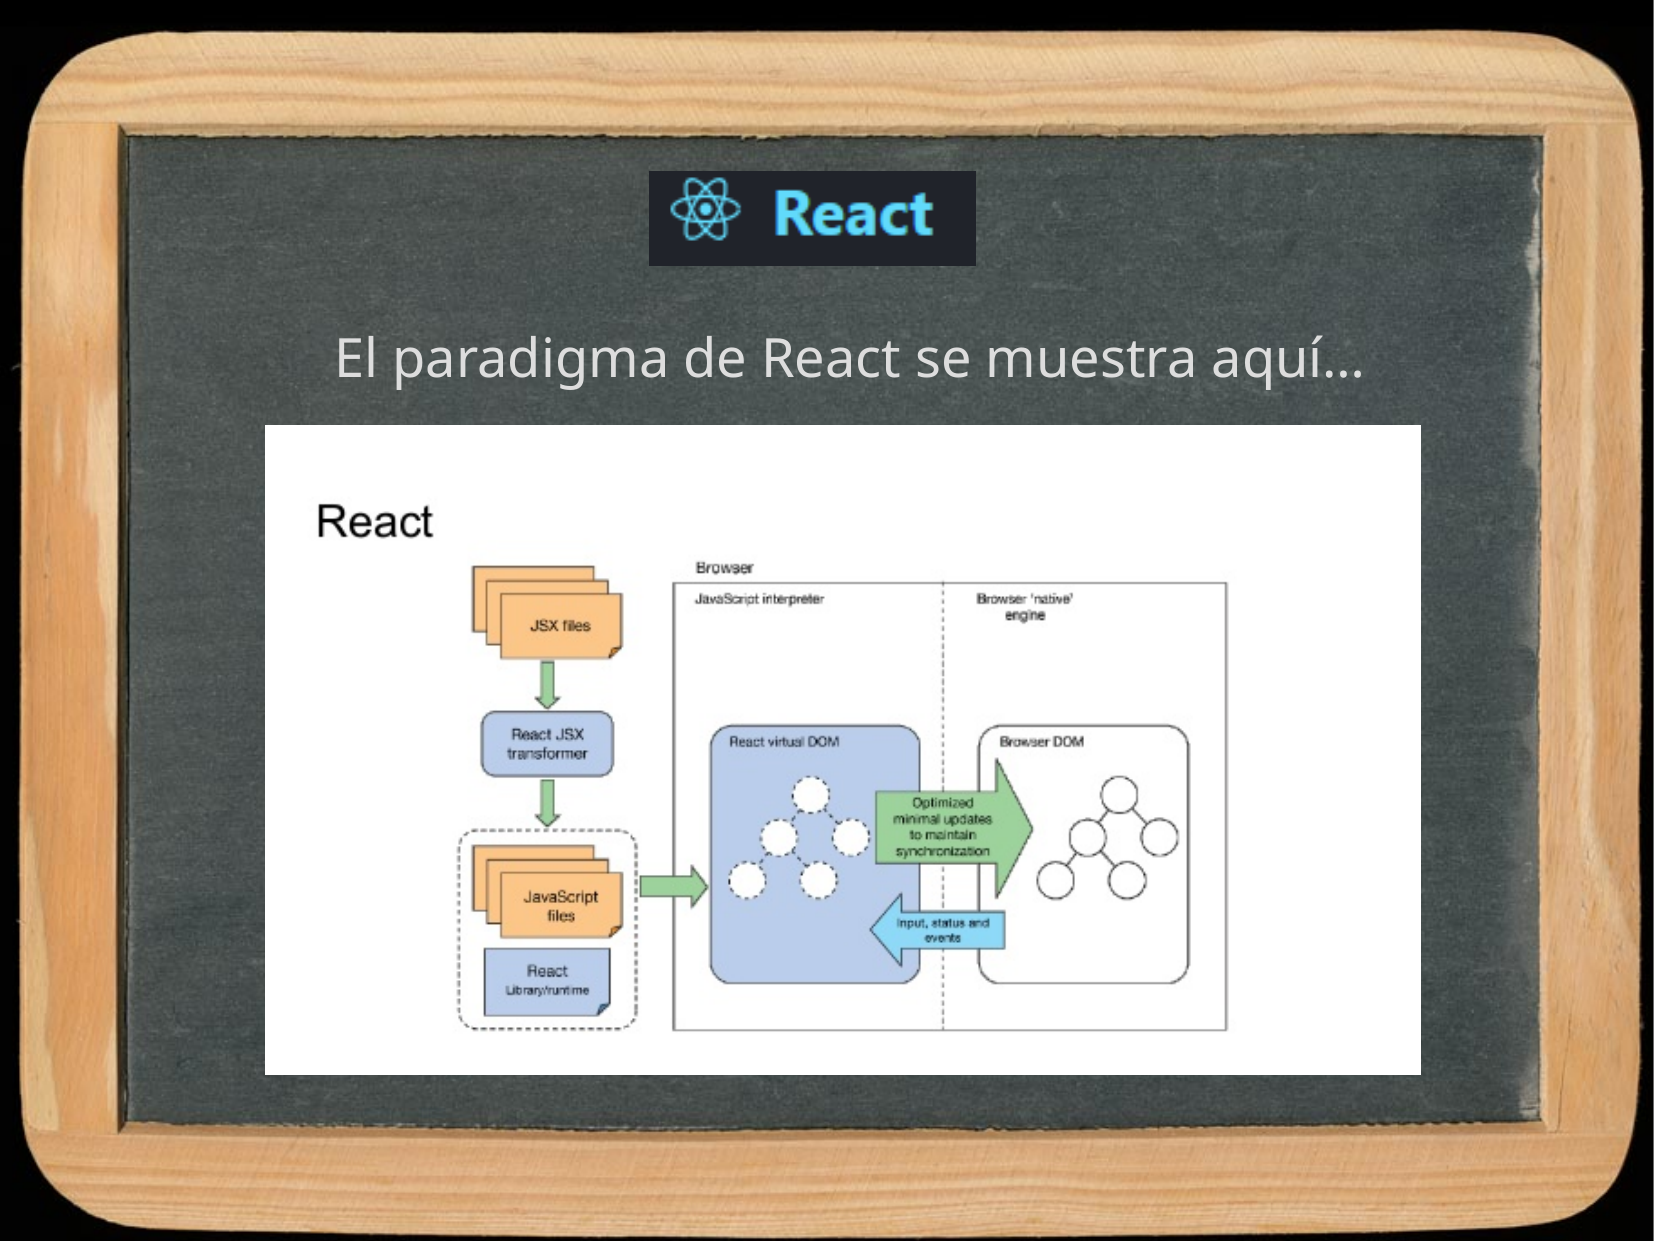

El paradigma de React se muestra aquí…